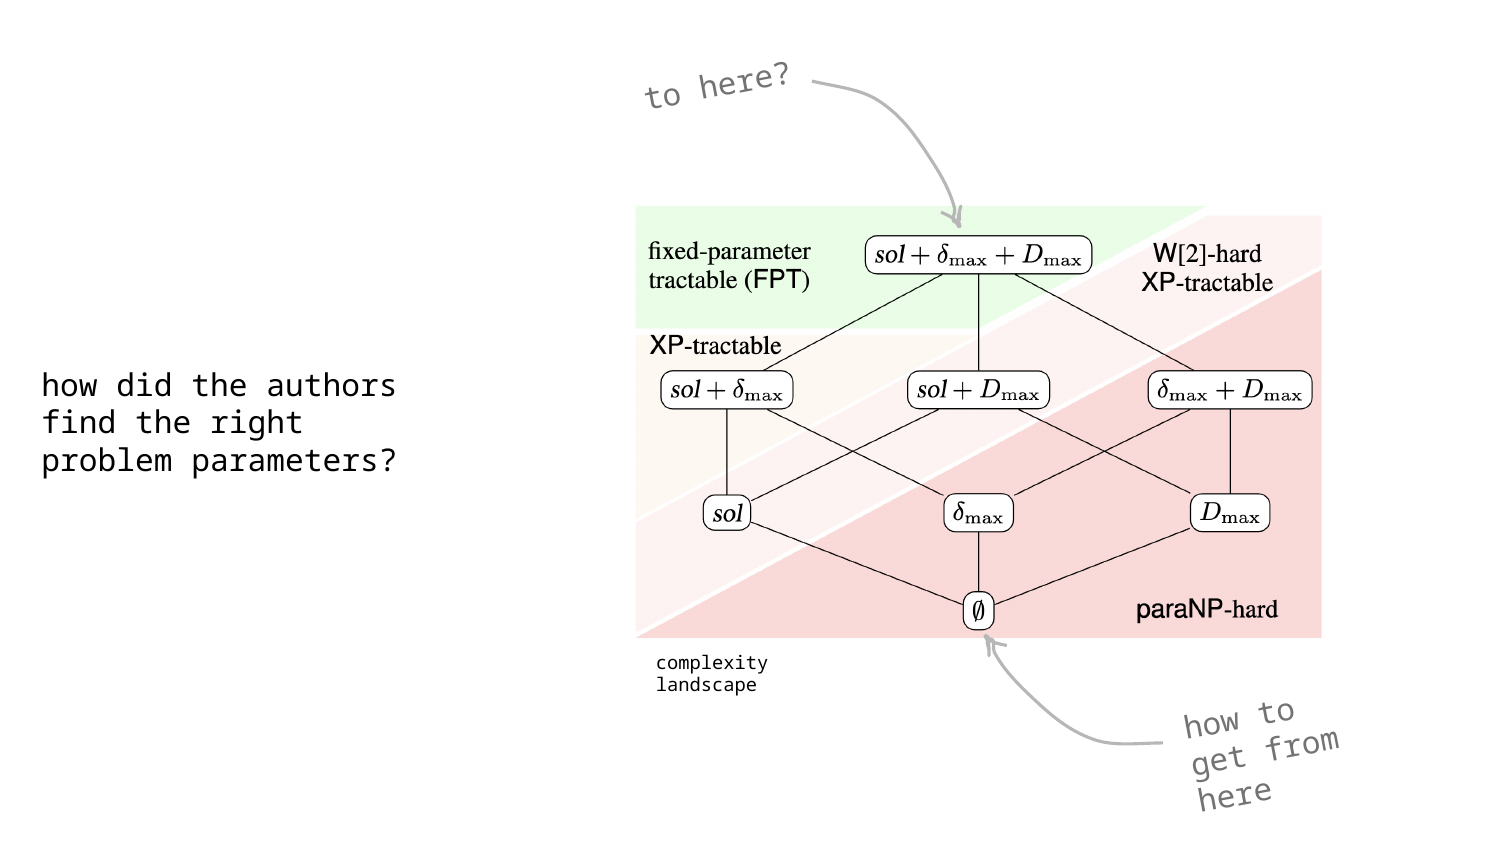

to here?
how did the authors
find the right problem parameters?
complexity landscape
how to get from here